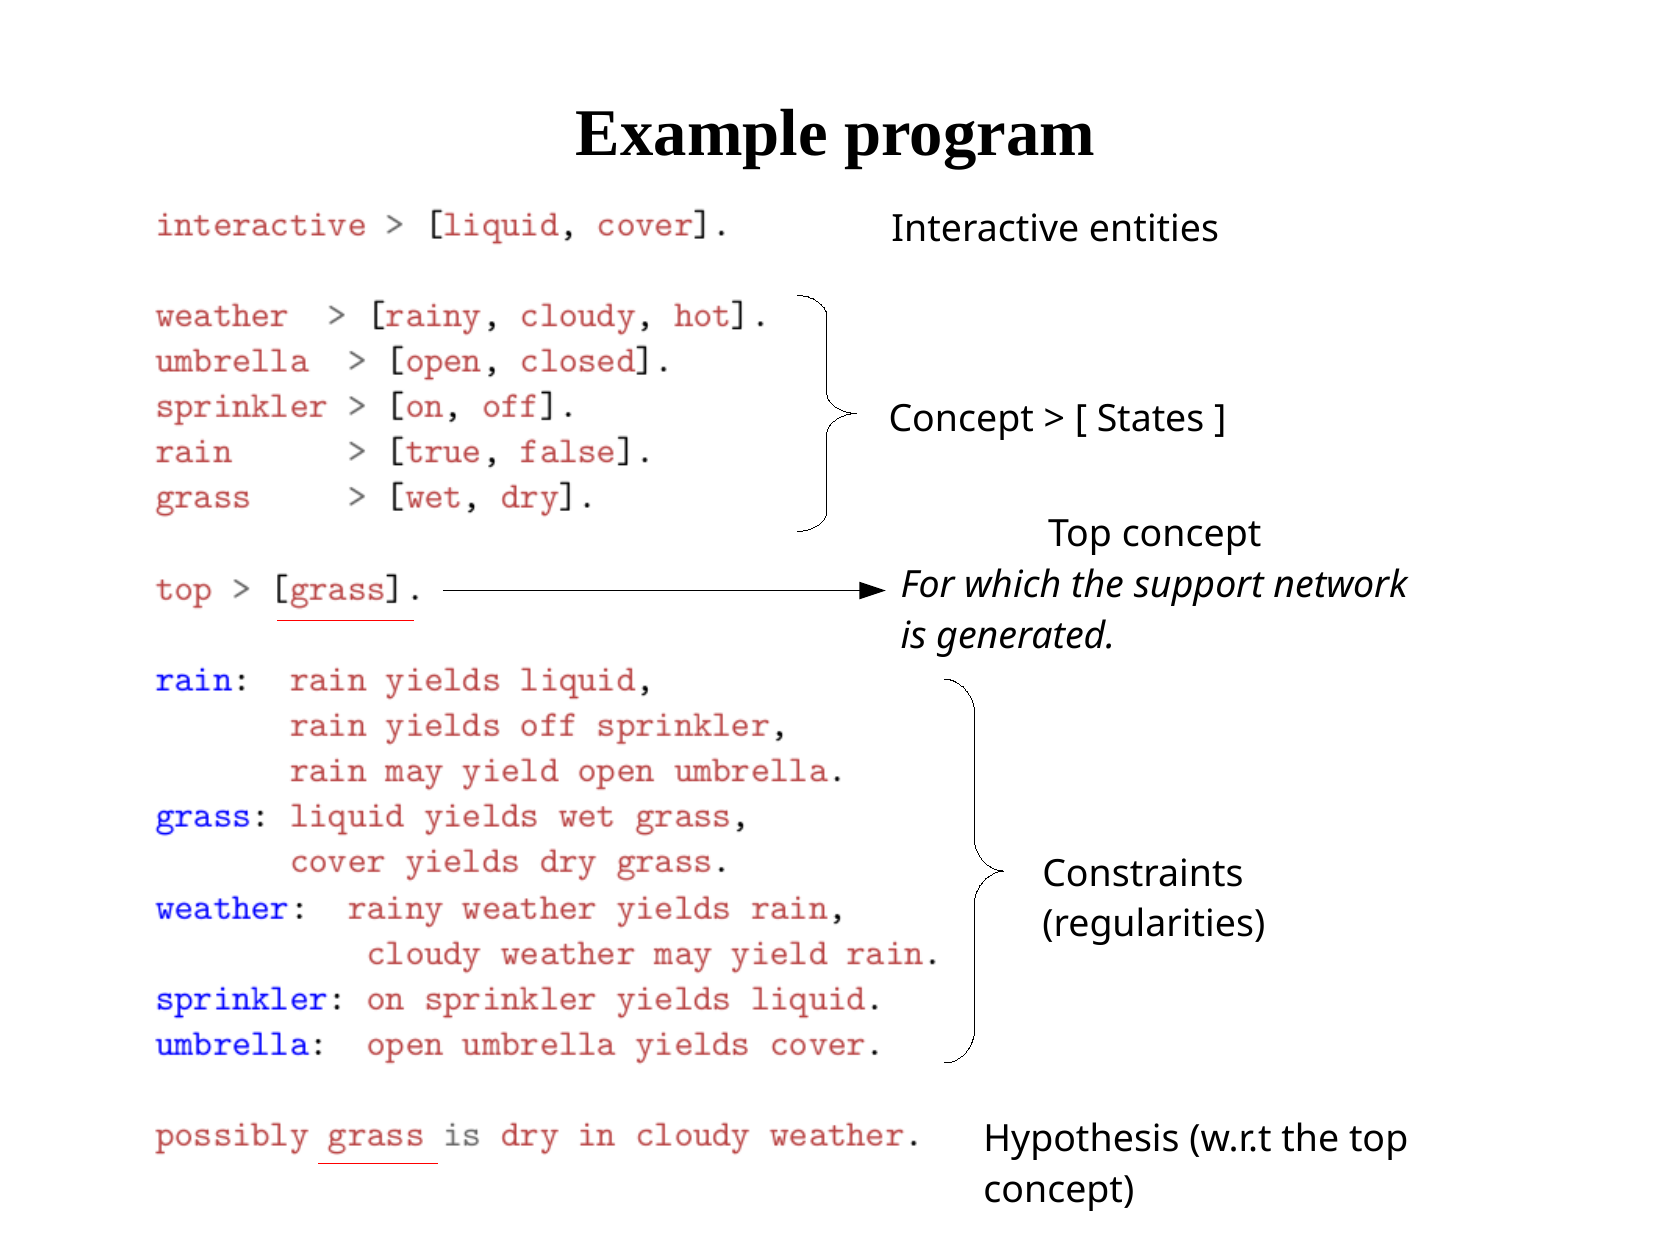

Example program
Interactive entities
Concept > [ States ]
		Top concept
For which the support network
is generated.
Constraints (regularities)
Hypothesis (w.r.t the top concept)